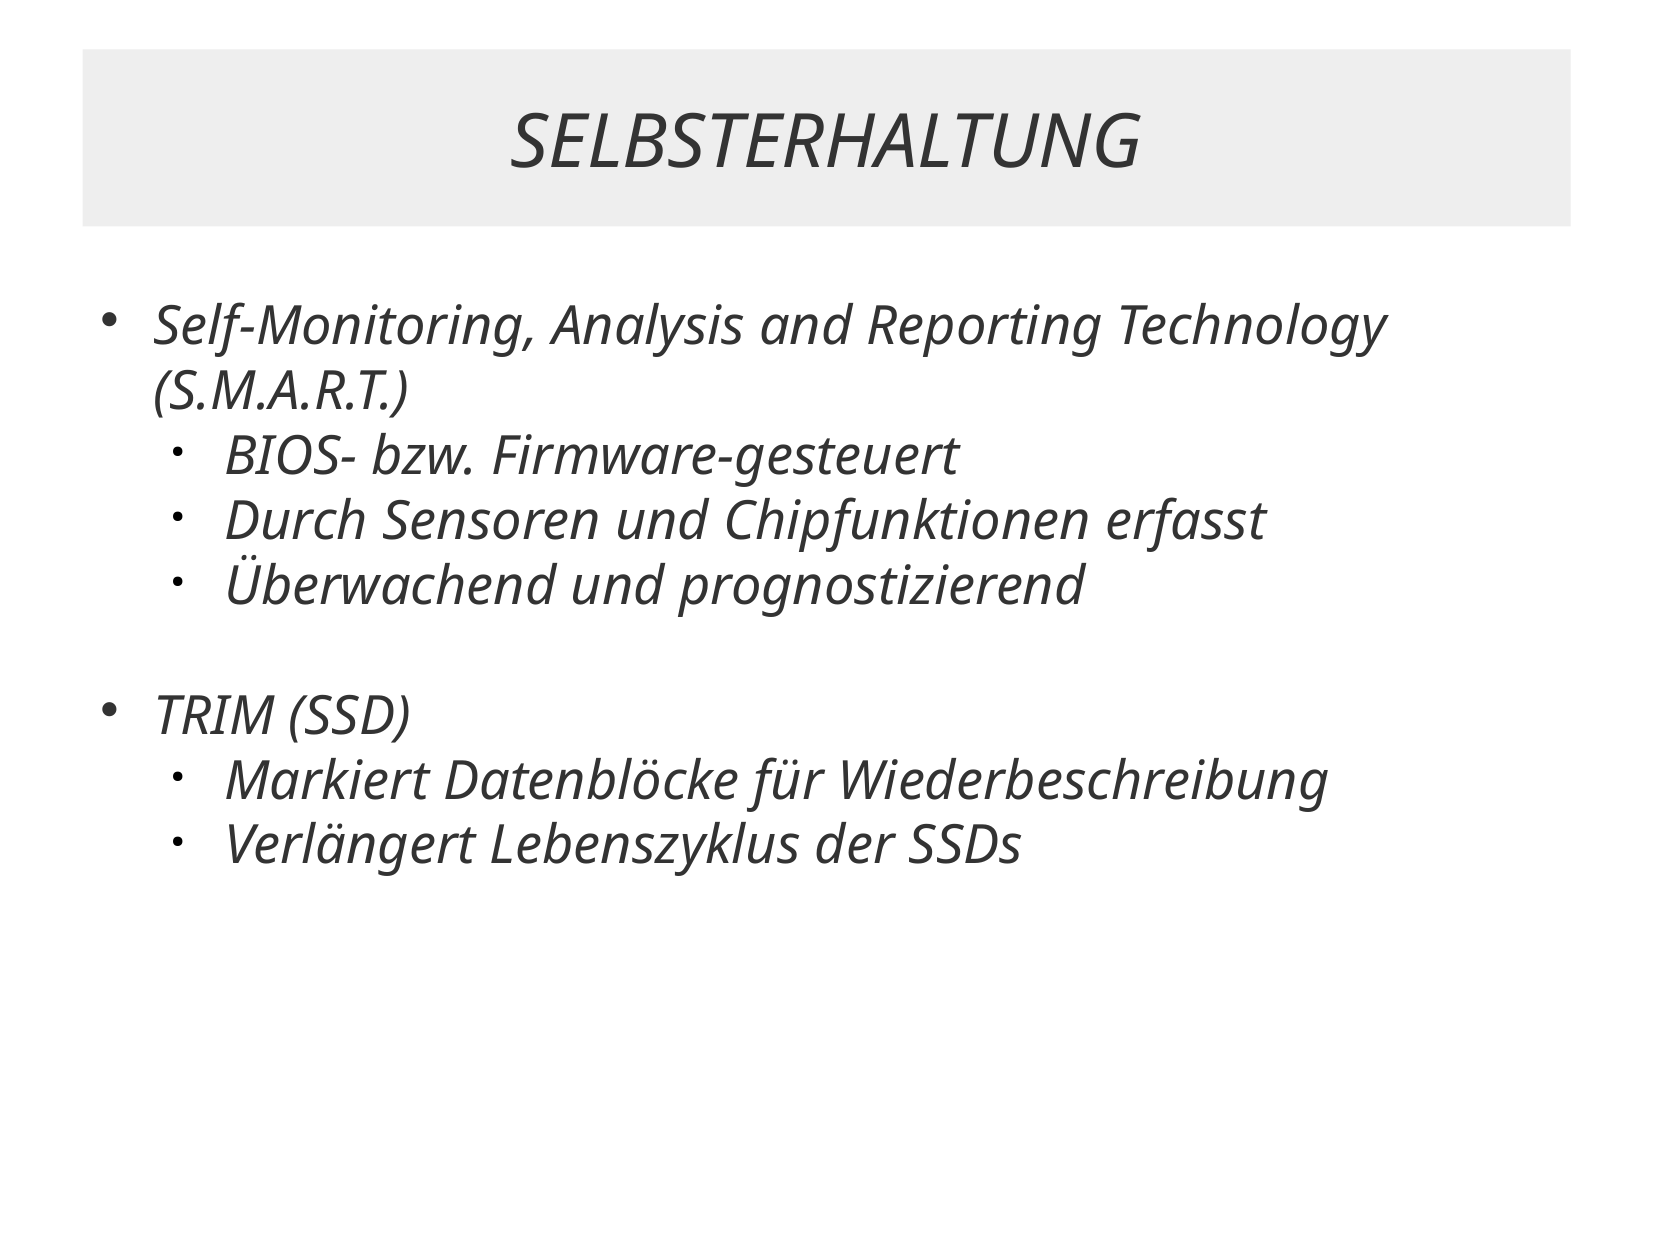

SELBSTERHALTUNG
Self-Monitoring, Analysis and Reporting Technology (S.M.A.R.T.)
BIOS- bzw. Firmware-gesteuert
Durch Sensoren und Chipfunktionen erfasst
Überwachend und prognostizierend
TRIM (SSD)
Markiert Datenblöcke für Wiederbeschreibung
Verlängert Lebenszyklus der SSDs